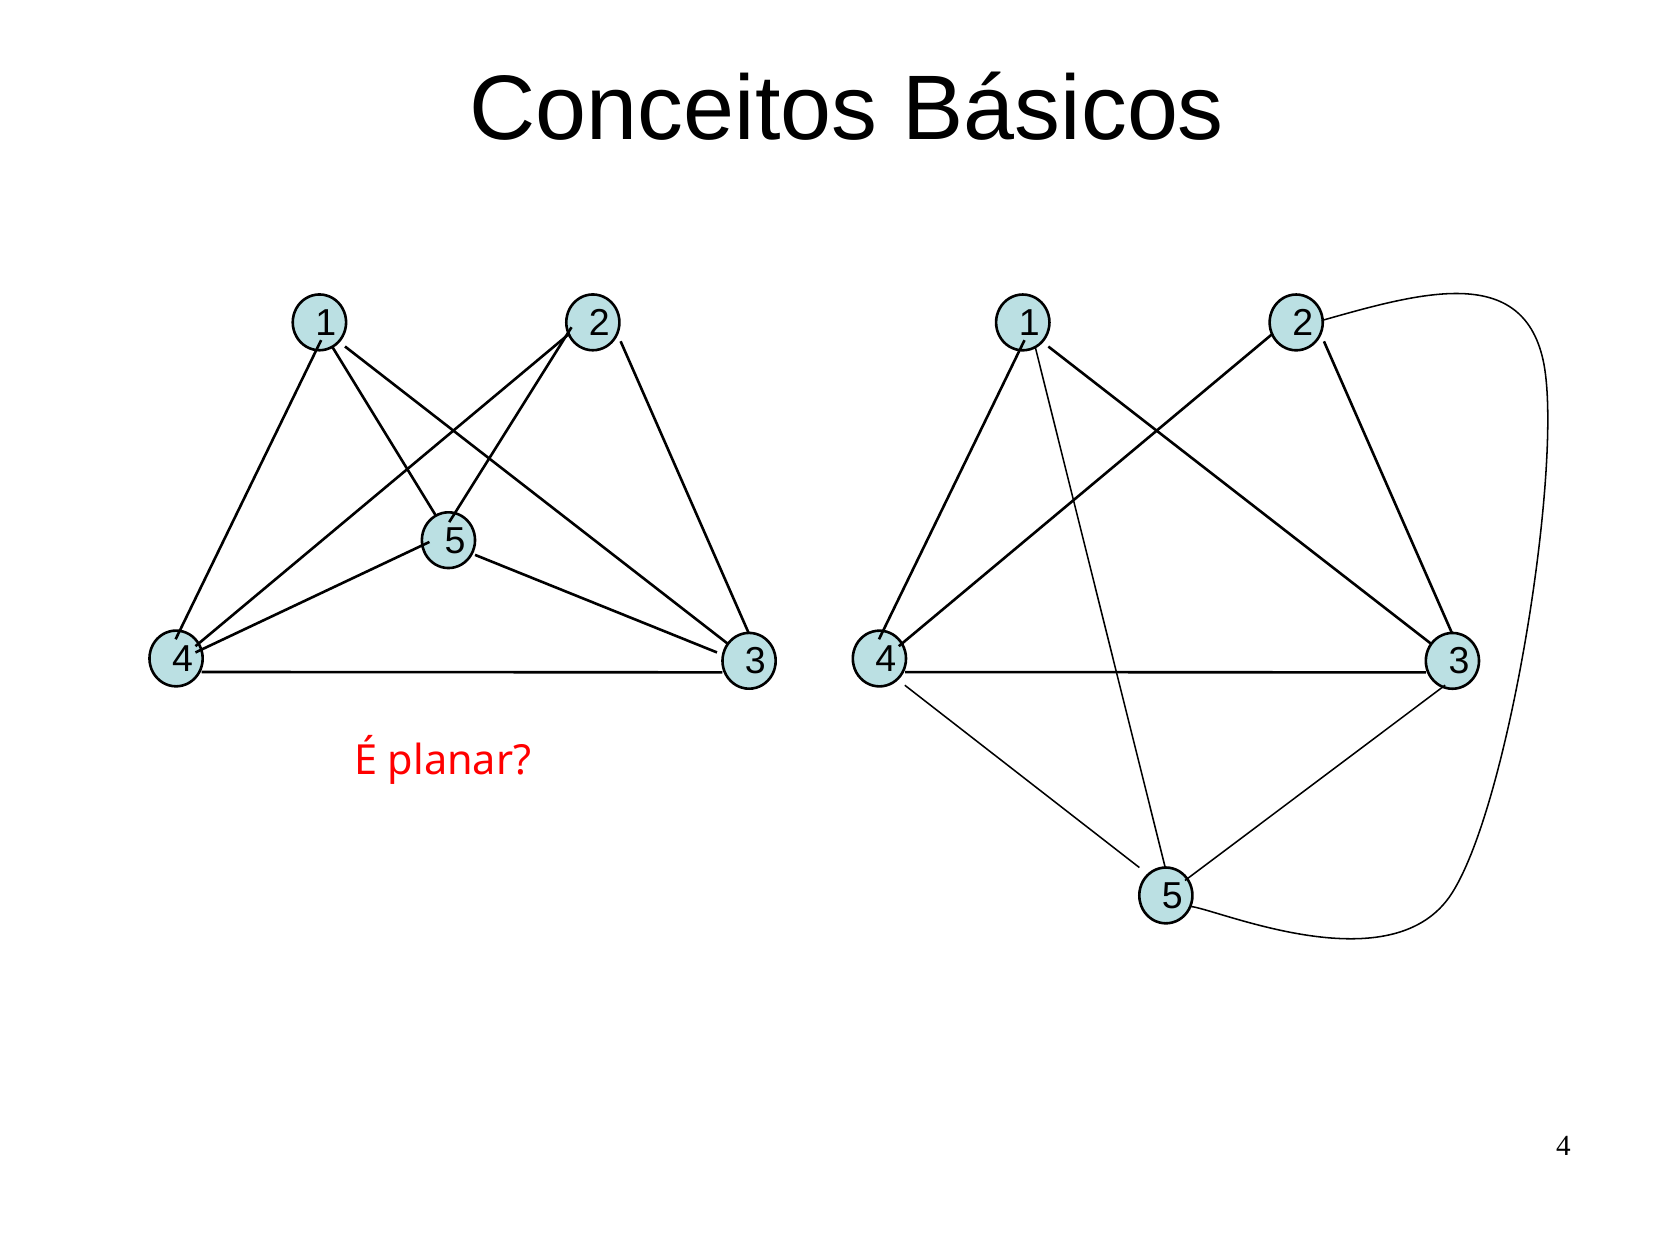

# Conceitos Básicos
1
2
4
3
5
1
2
5
4
3
É planar?
4